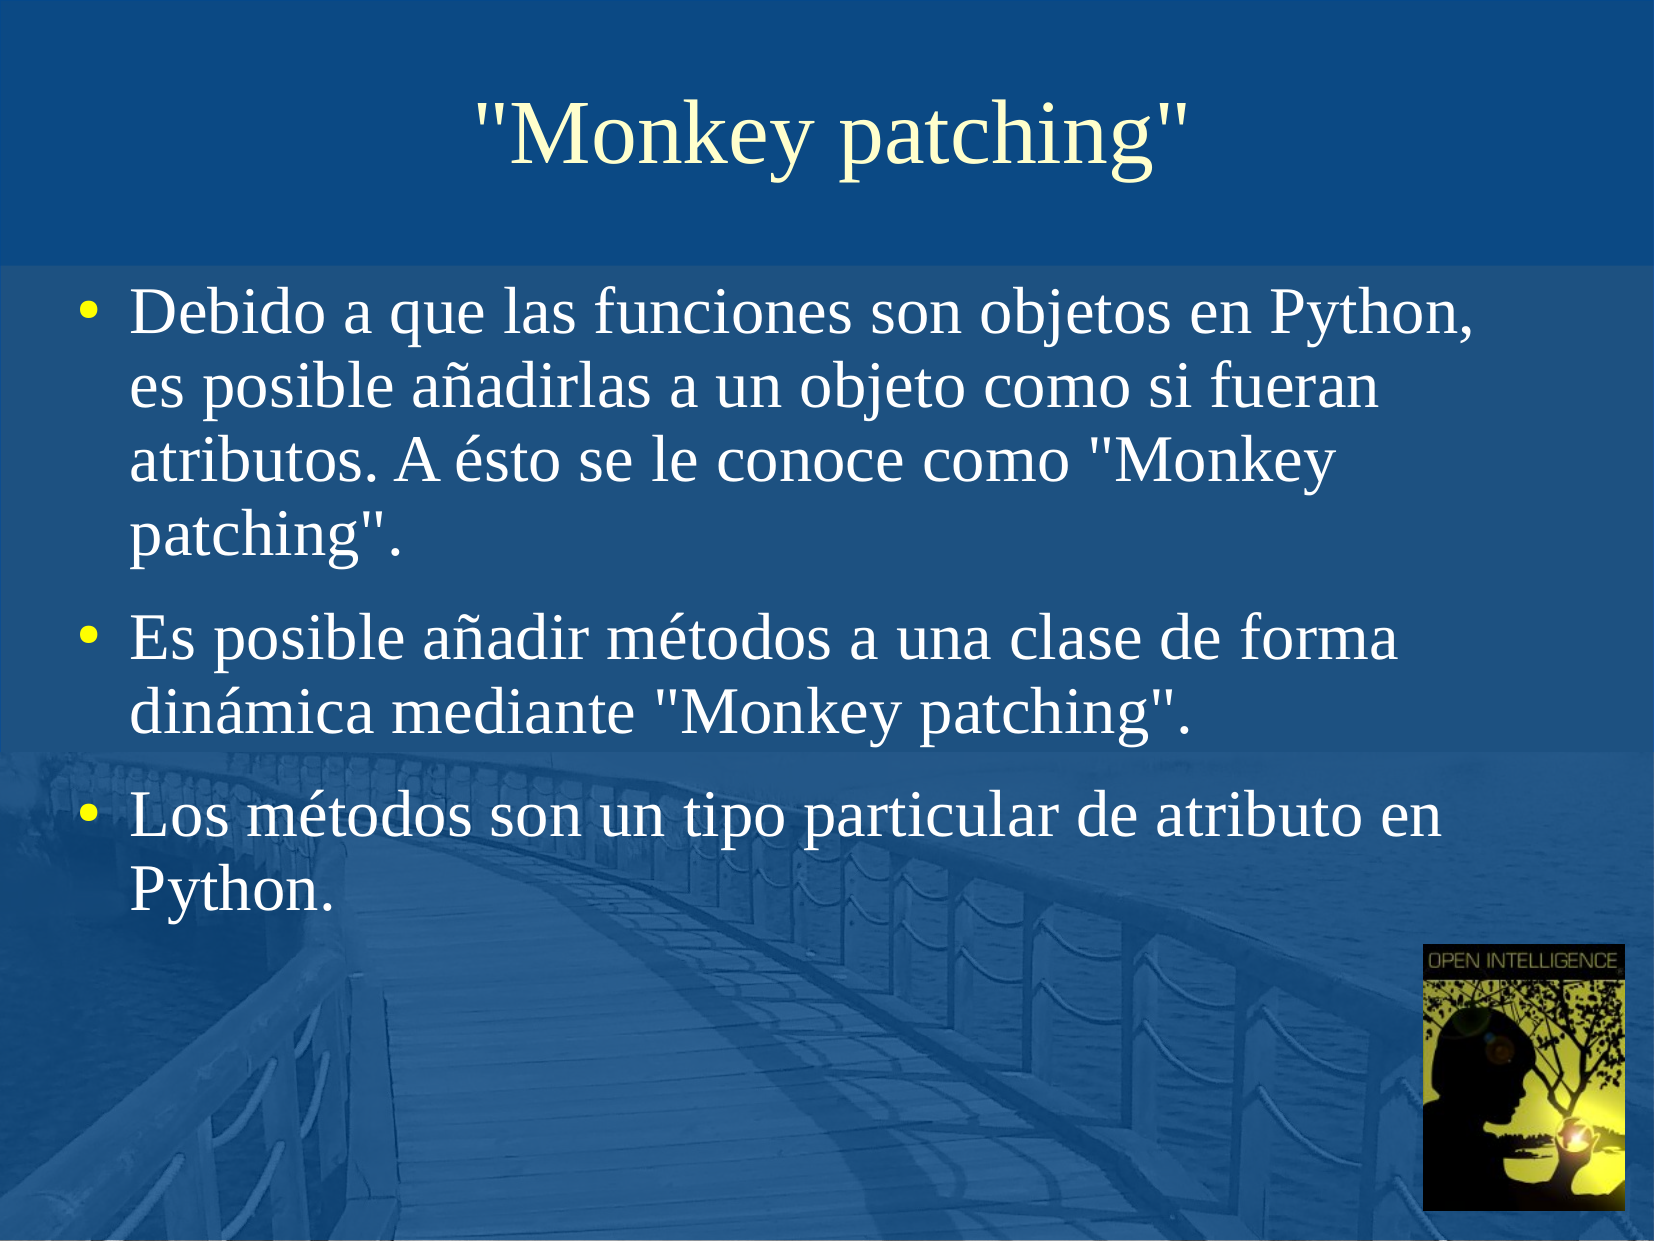

# "Monkey patching"
Debido a que las funciones son objetos en Python, es posible añadirlas a un objeto como si fueran atributos. A ésto se le conoce como "Monkey patching".
Es posible añadir métodos a una clase de forma dinámica mediante "Monkey patching".
Los métodos son un tipo particular de atributo en Python.